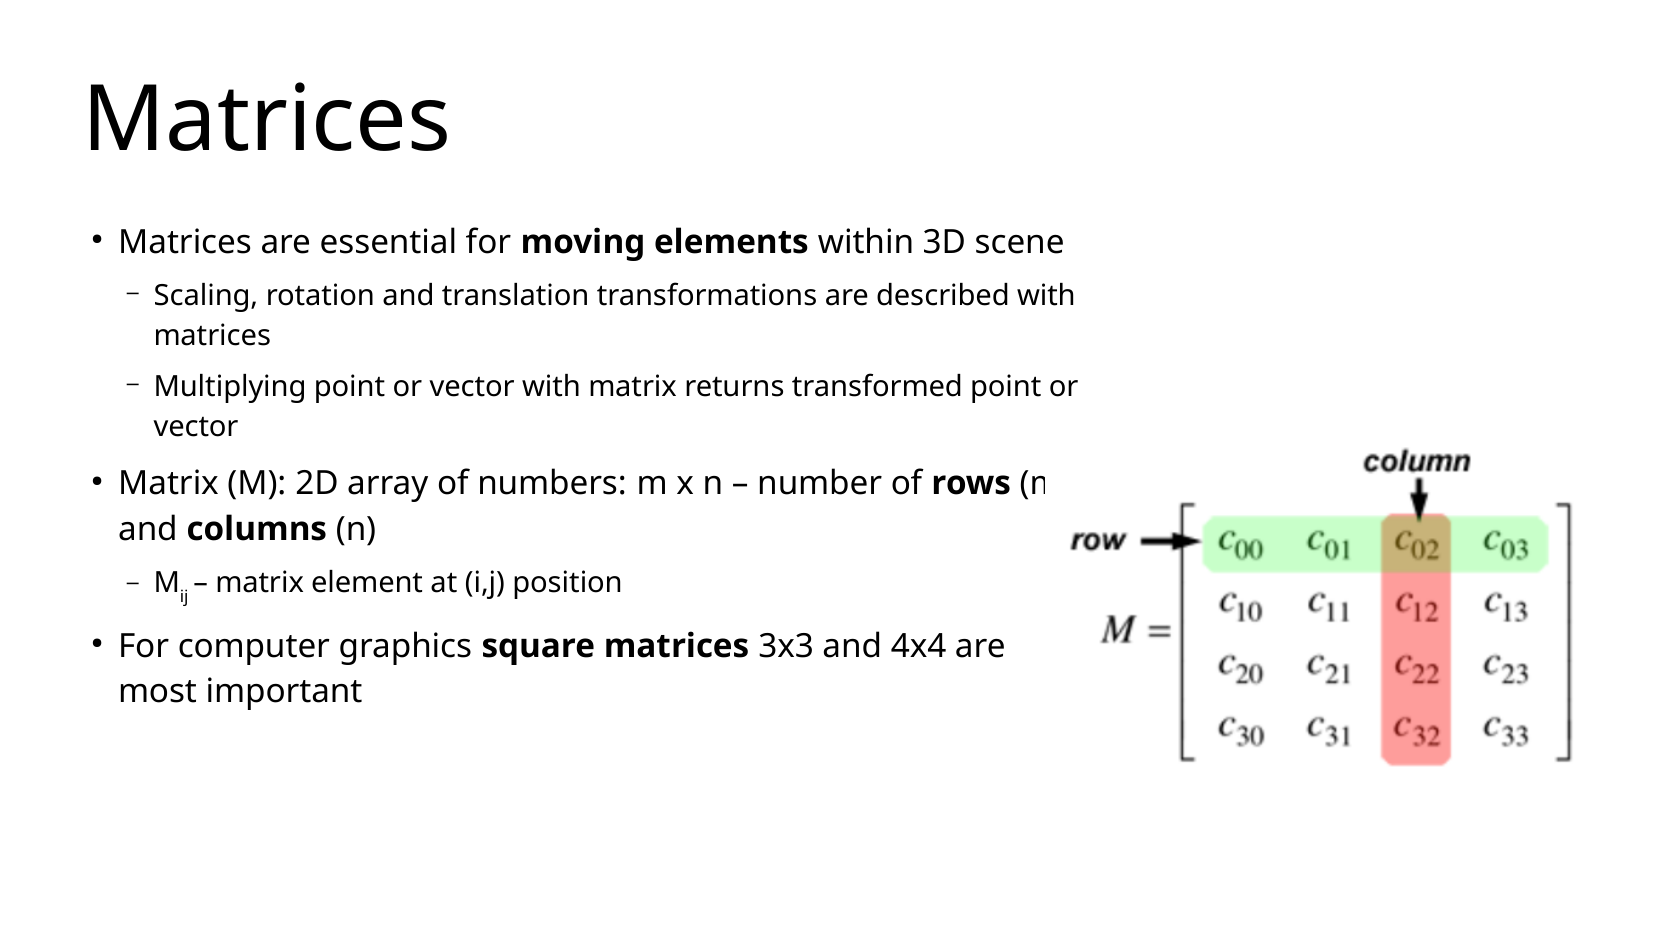

# Matrices
Matrices are essential for moving elements within 3D scene
Scaling, rotation and translation transformations are described with matrices
Multiplying point or vector with matrix returns transformed point or vector
Matrix (M): 2D array of numbers: m x n – number of rows (m) and columns (n)
Mij – matrix element at (i,j) position
For computer graphics square matrices 3x3 and 4x4 are most important